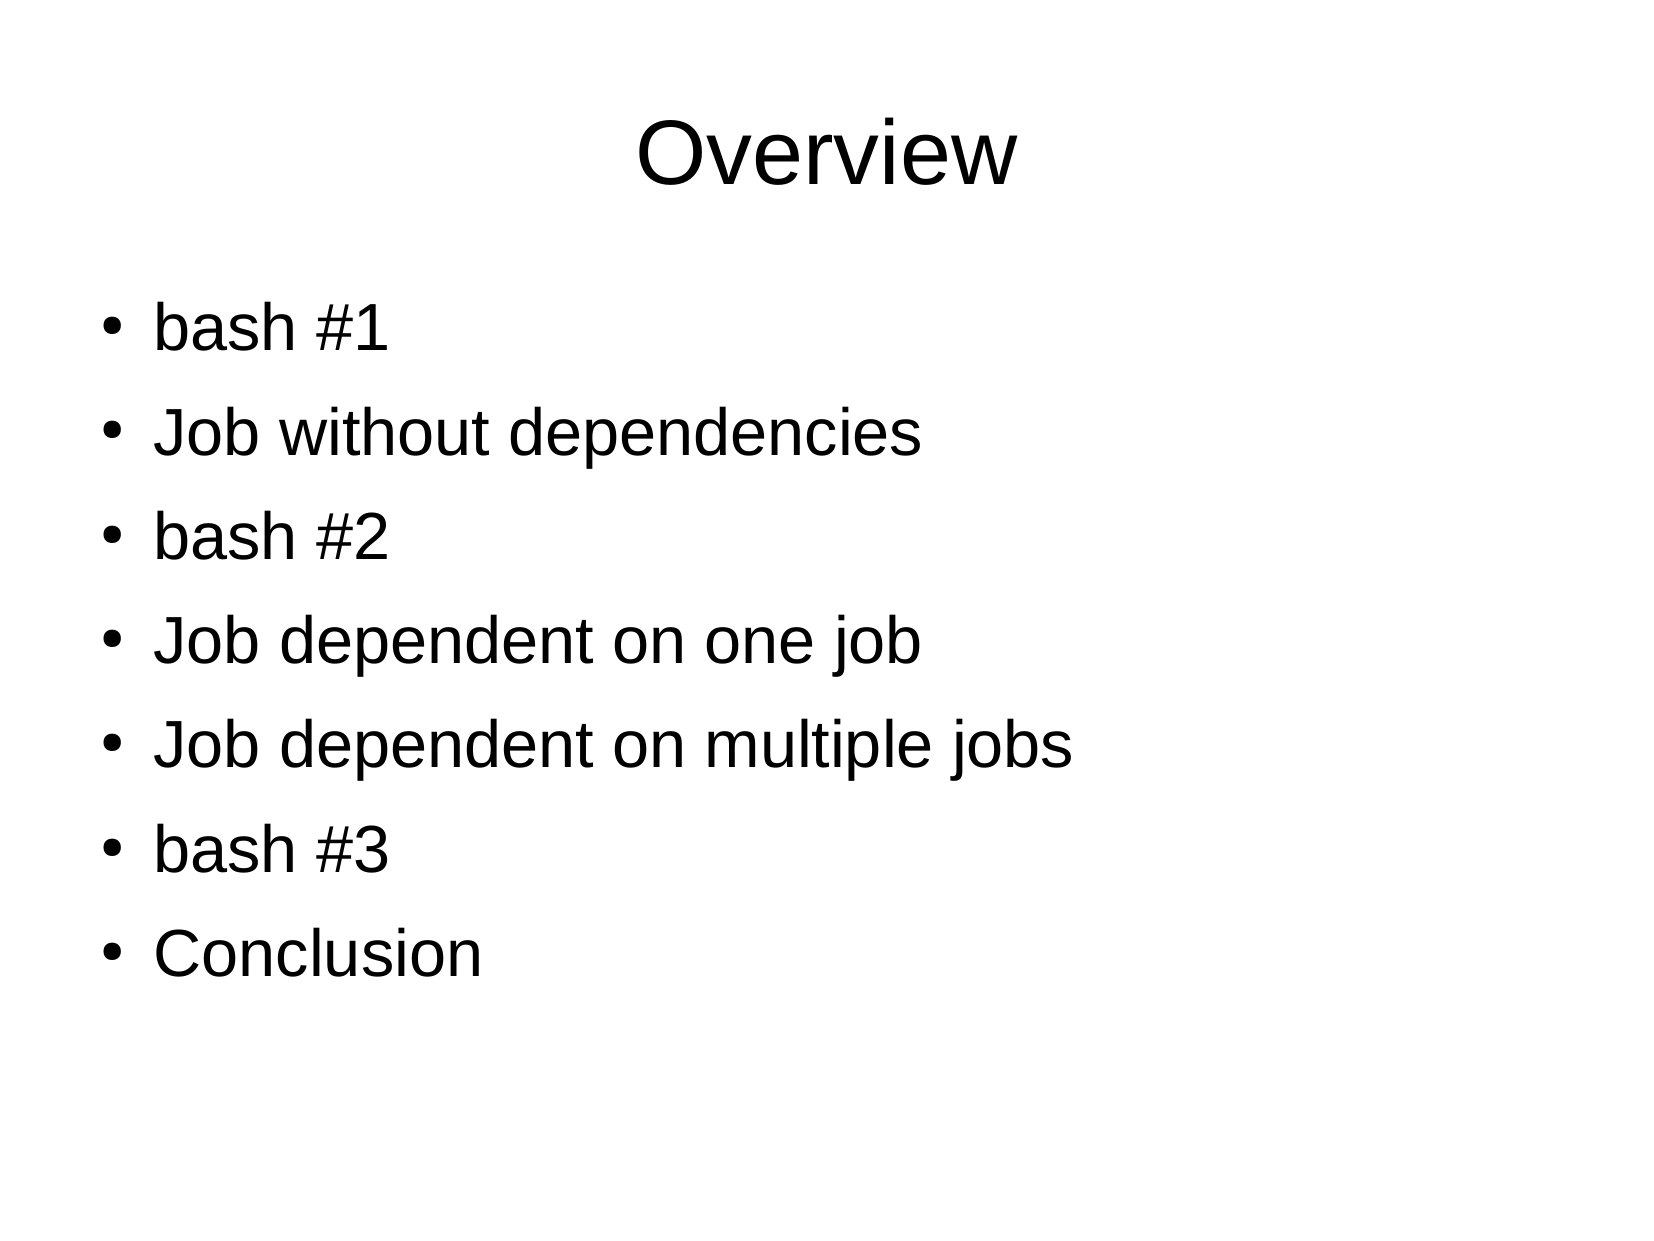

# Overview
bash #1
Job without dependencies
bash #2
Job dependent on one job
Job dependent on multiple jobs
bash #3
Conclusion